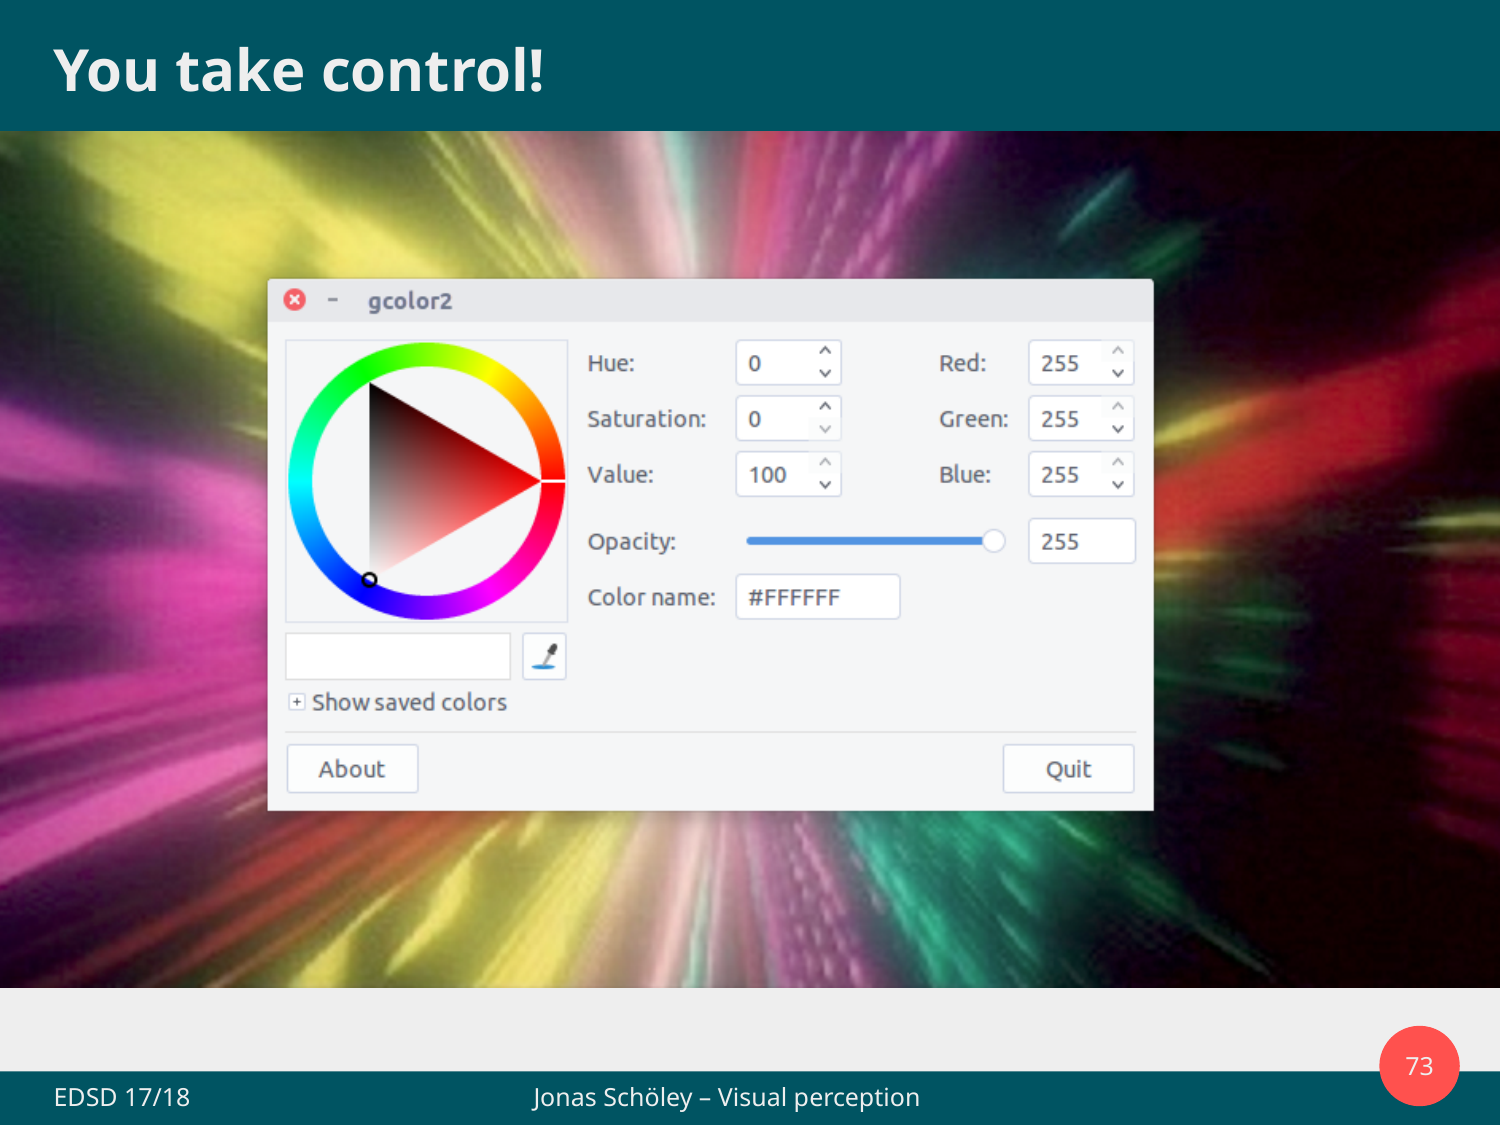

# You take control!
73
EDSD 17/18
Jonas Schöley – Visual perception